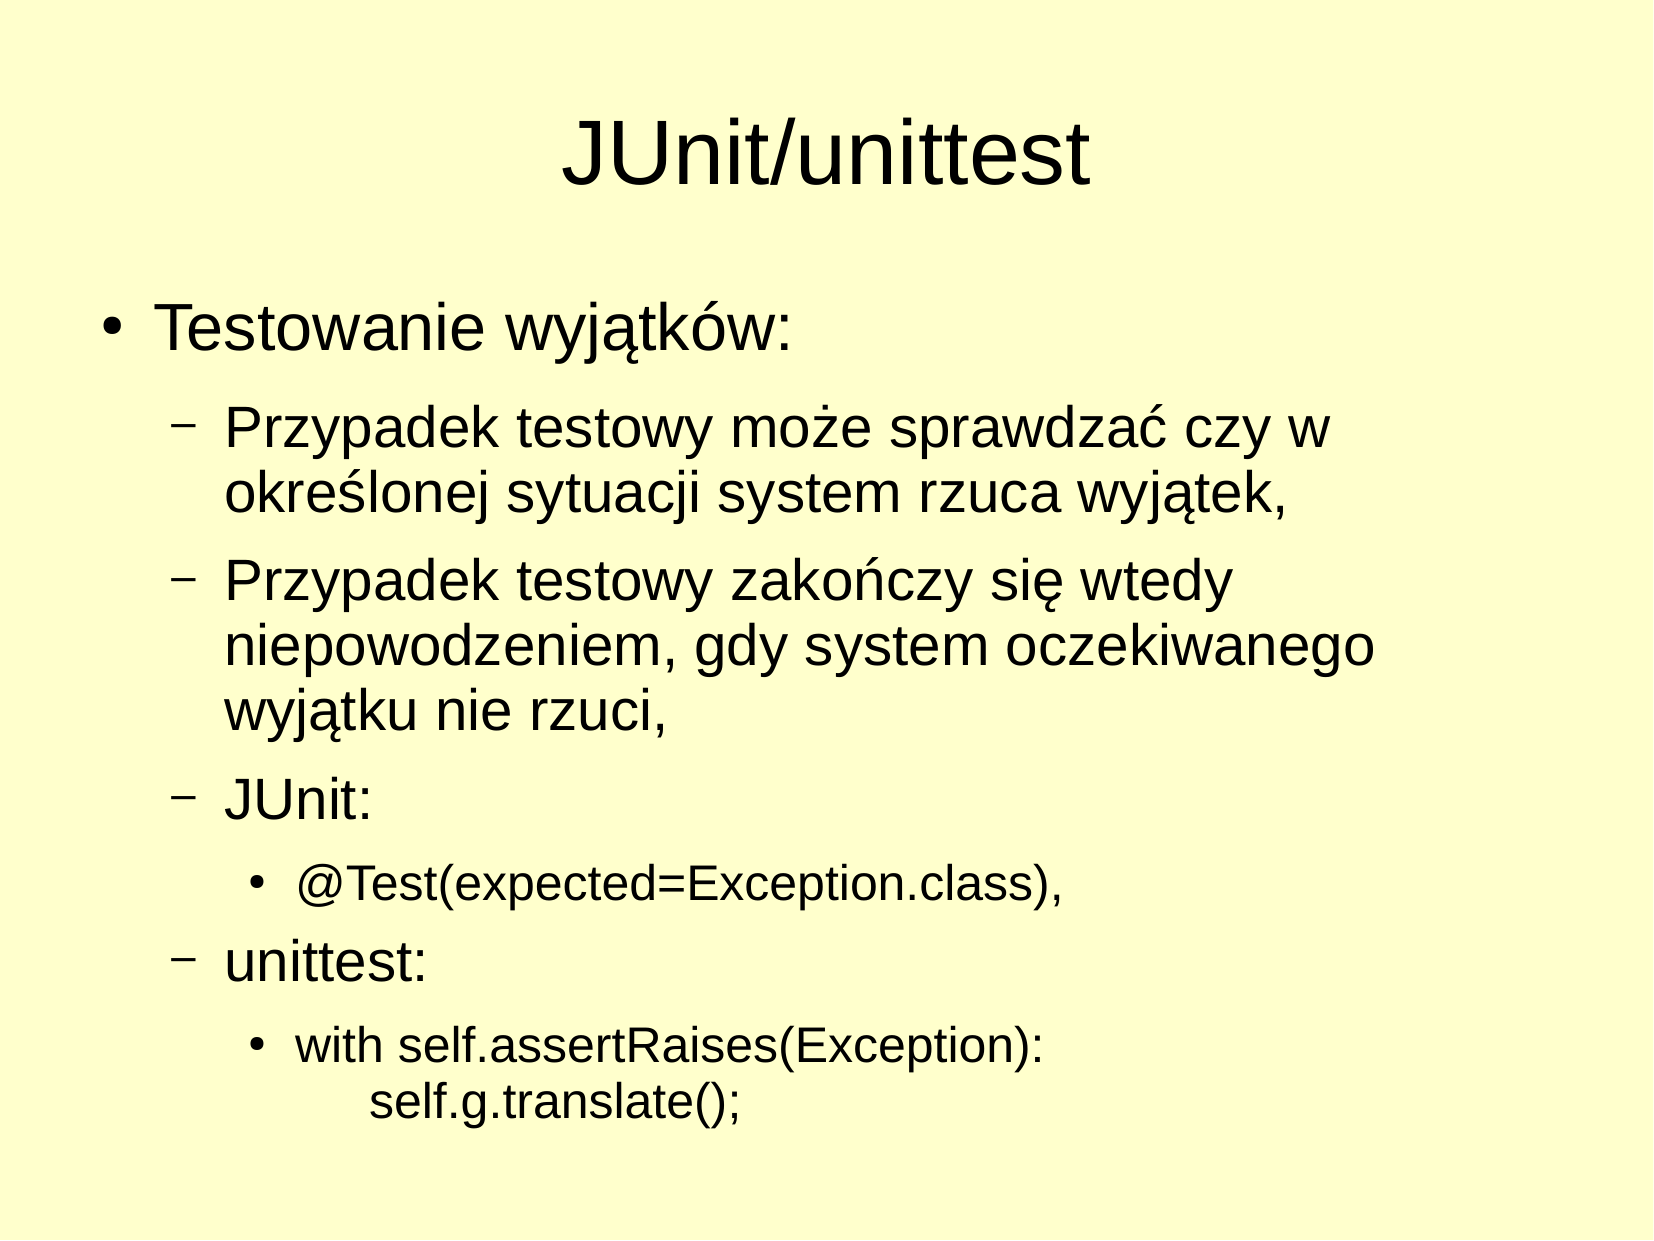

# JUnit/unittest
Testowanie wyjątków:
Przypadek testowy może sprawdzać czy w określonej sytuacji system rzuca wyjątek,
Przypadek testowy zakończy się wtedy niepowodzeniem, gdy system oczekiwanego wyjątku nie rzuci,
JUnit:
@Test(expected=Exception.class),
unittest:
with self.assertRaises(Exception):
	self.g.translate();